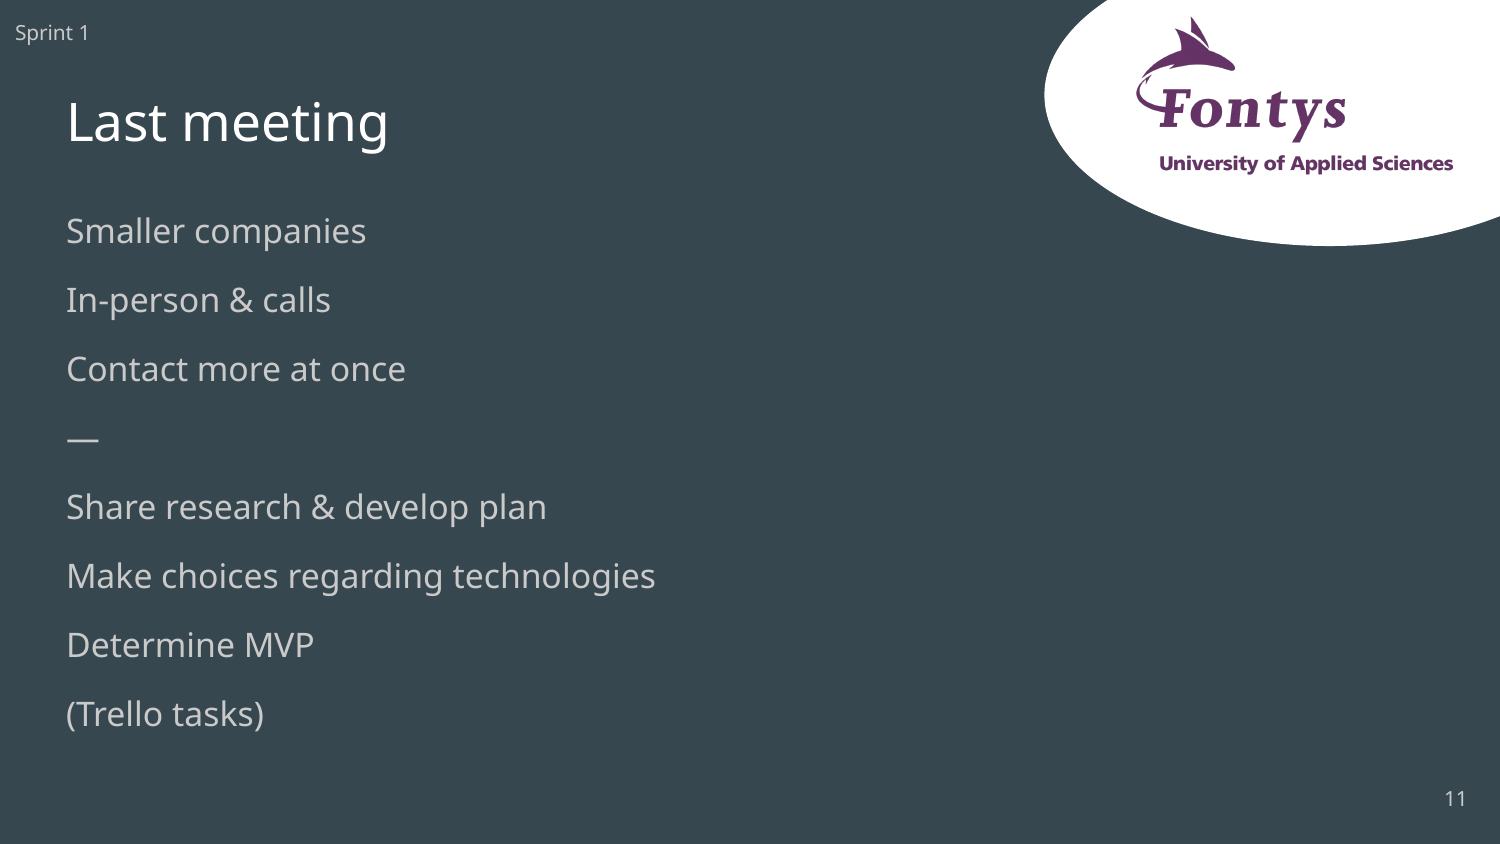

Sprint 1
# Last meeting
Smaller companies
In-person & calls
Contact more at once
—
Share research & develop plan
Make choices regarding technologies
Determine MVP
(Trello tasks)